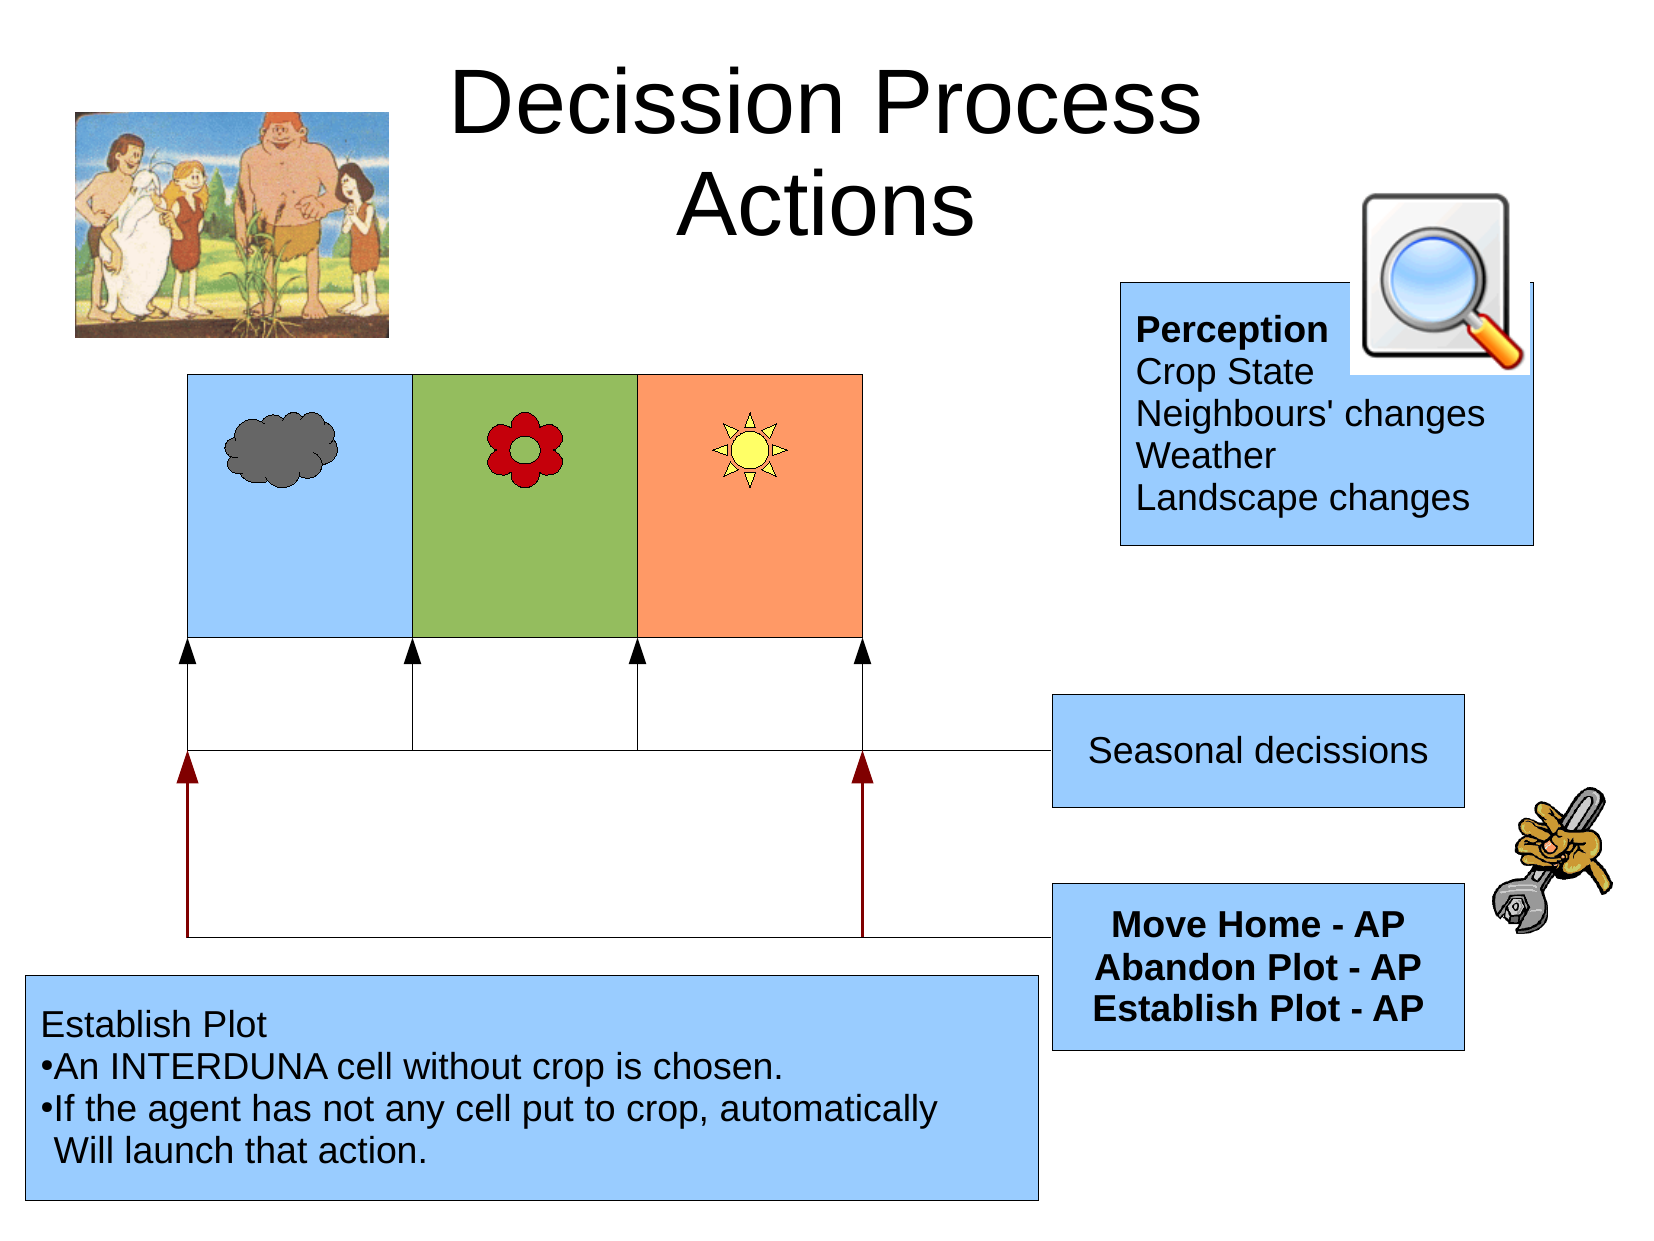

# Decission Process Actions
Perception
Crop State
Neighbours' changes
Weather
Landscape changes
Seasonal decissions
Move Home - AP
Abandon Plot - AP
Establish Plot - AP
Move Home
The agents puts its home in another cell.
Any crop cell out of the new home range Is abandoned.
All buildings from old home are abandoned.
Abandon Plot
The agent stops taking care of the cell.
That action is mandatory after 3 consecutive years of
explotation of the cell.
Establish Plot
An INTERDUNA cell without crop is chosen.
If the agent has not any cell put to crop, automatically
Will launch that action.